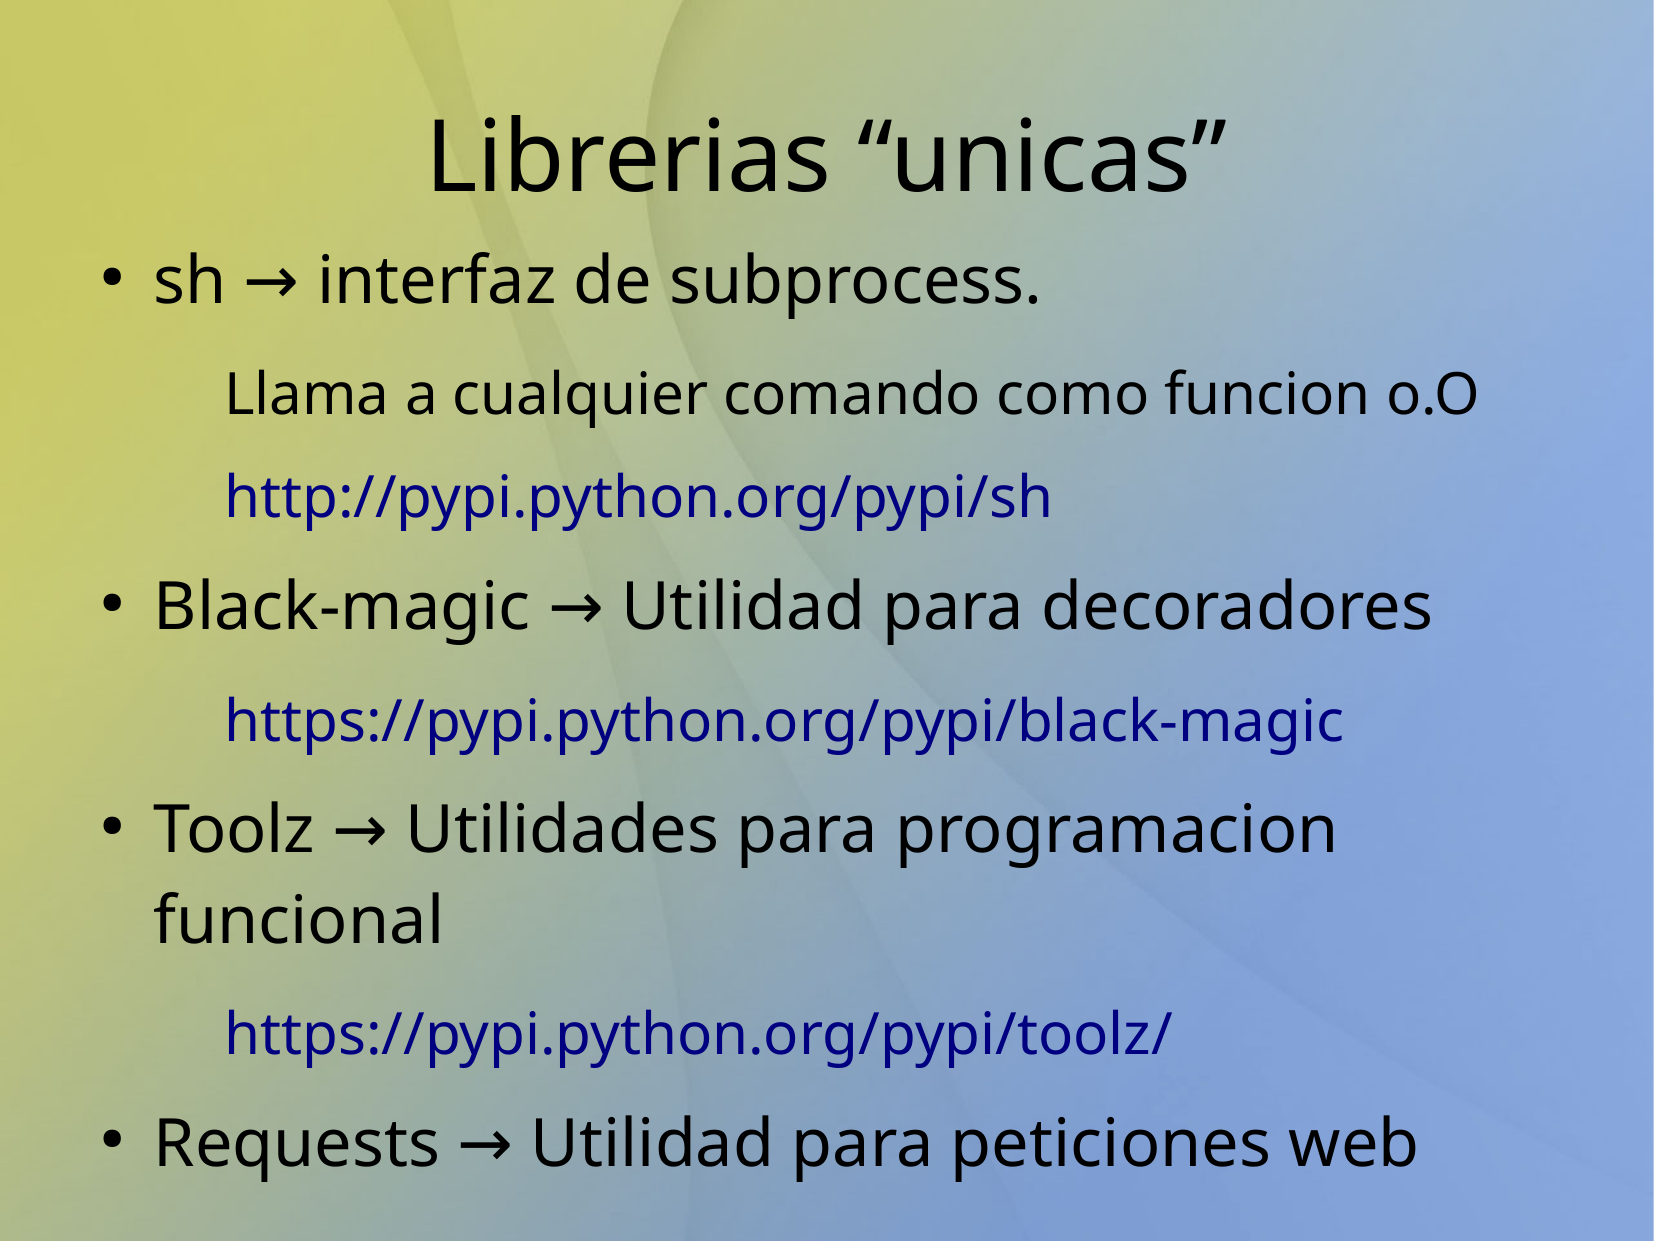

# Librerias “unicas”
sh → interfaz de subprocess.
Llama a cualquier comando como funcion o.O
http://pypi.python.org/pypi/sh
Black-magic → Utilidad para decoradores
https://pypi.python.org/pypi/black-magic
Toolz → Utilidades para programacion funcional
https://pypi.python.org/pypi/toolz/
Requests → Utilidad para peticiones web